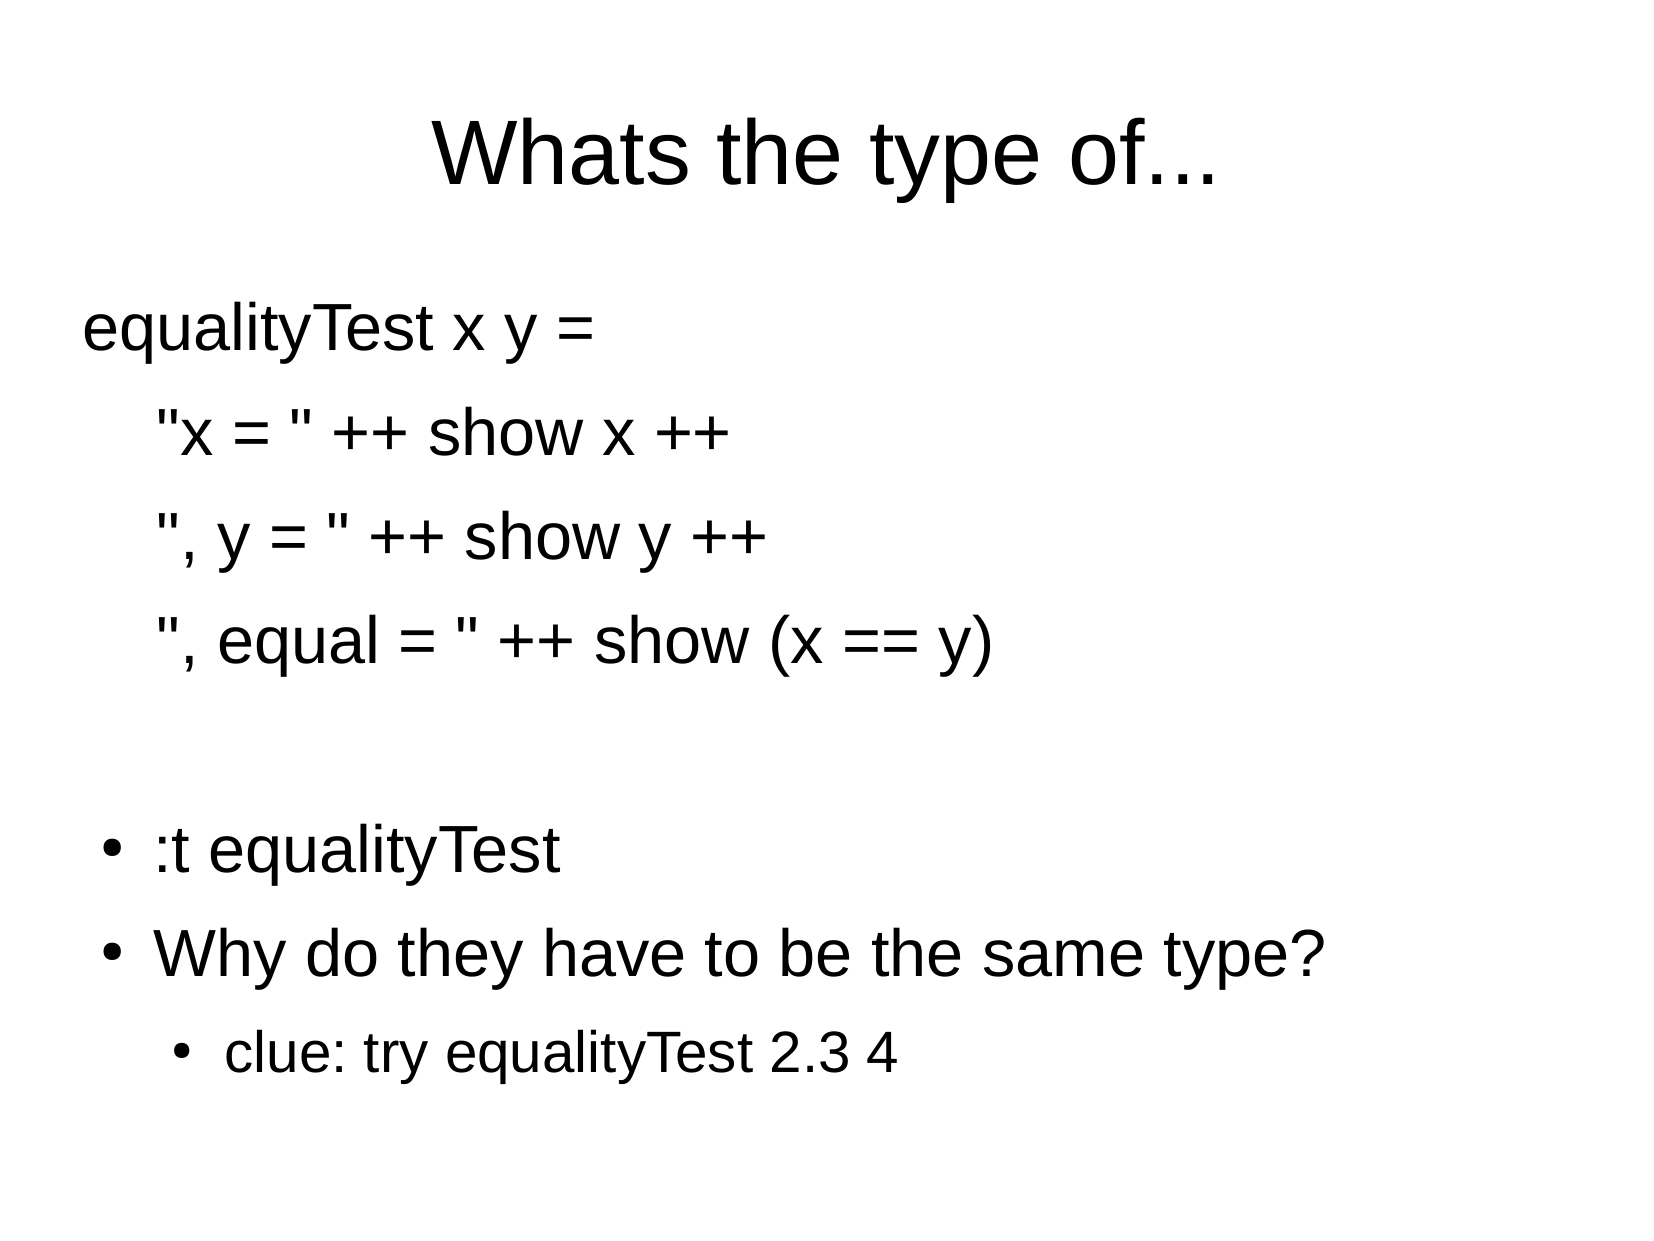

# Whats the type of...
equalityTest x y =
 "x = " ++ show x ++
 ", y = " ++ show y ++
 ", equal = " ++ show (x == y)
:t equalityTest
Why do they have to be the same type?
clue: try equalityTest 2.3 4